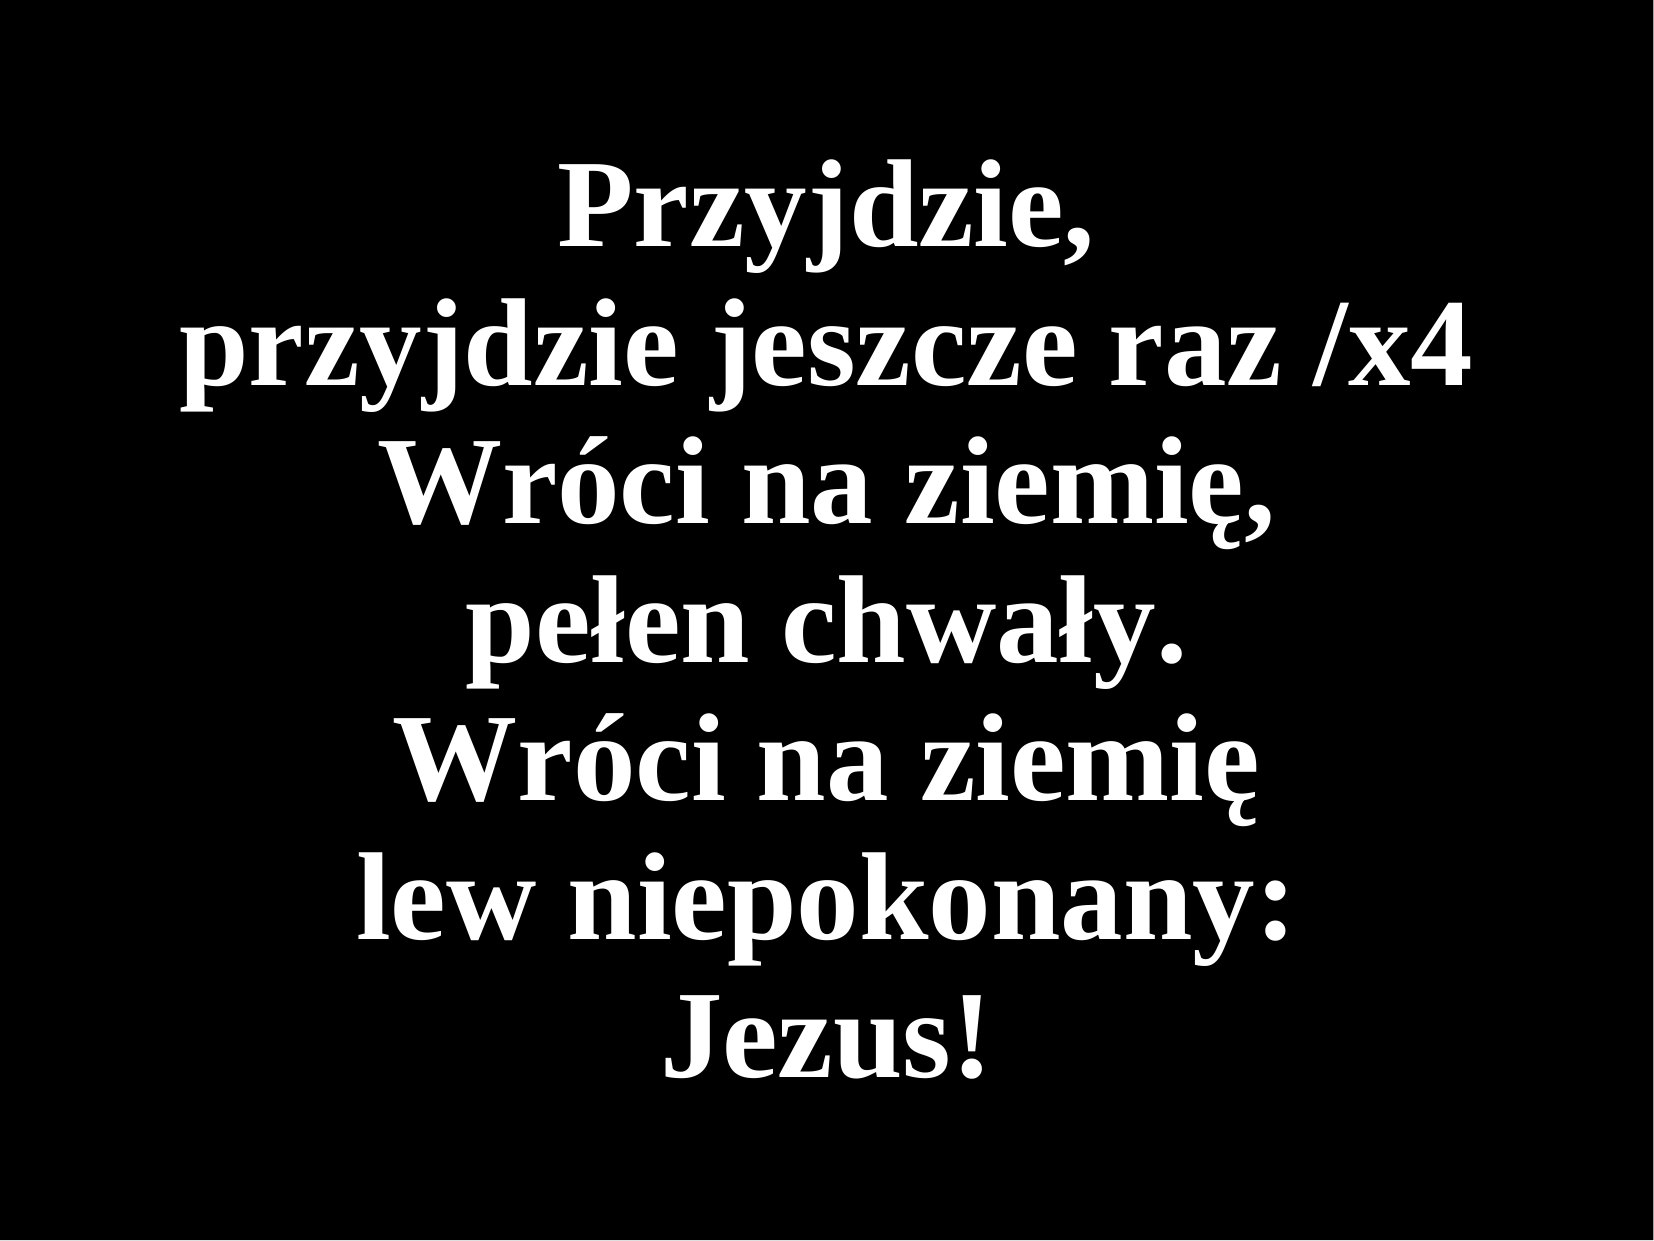

# Przyjdzie, przyjdzie jeszcze raz /x4 Wróci na ziemię, pełen chwały. Wróci na ziemię lew niepokonany: Jezus!